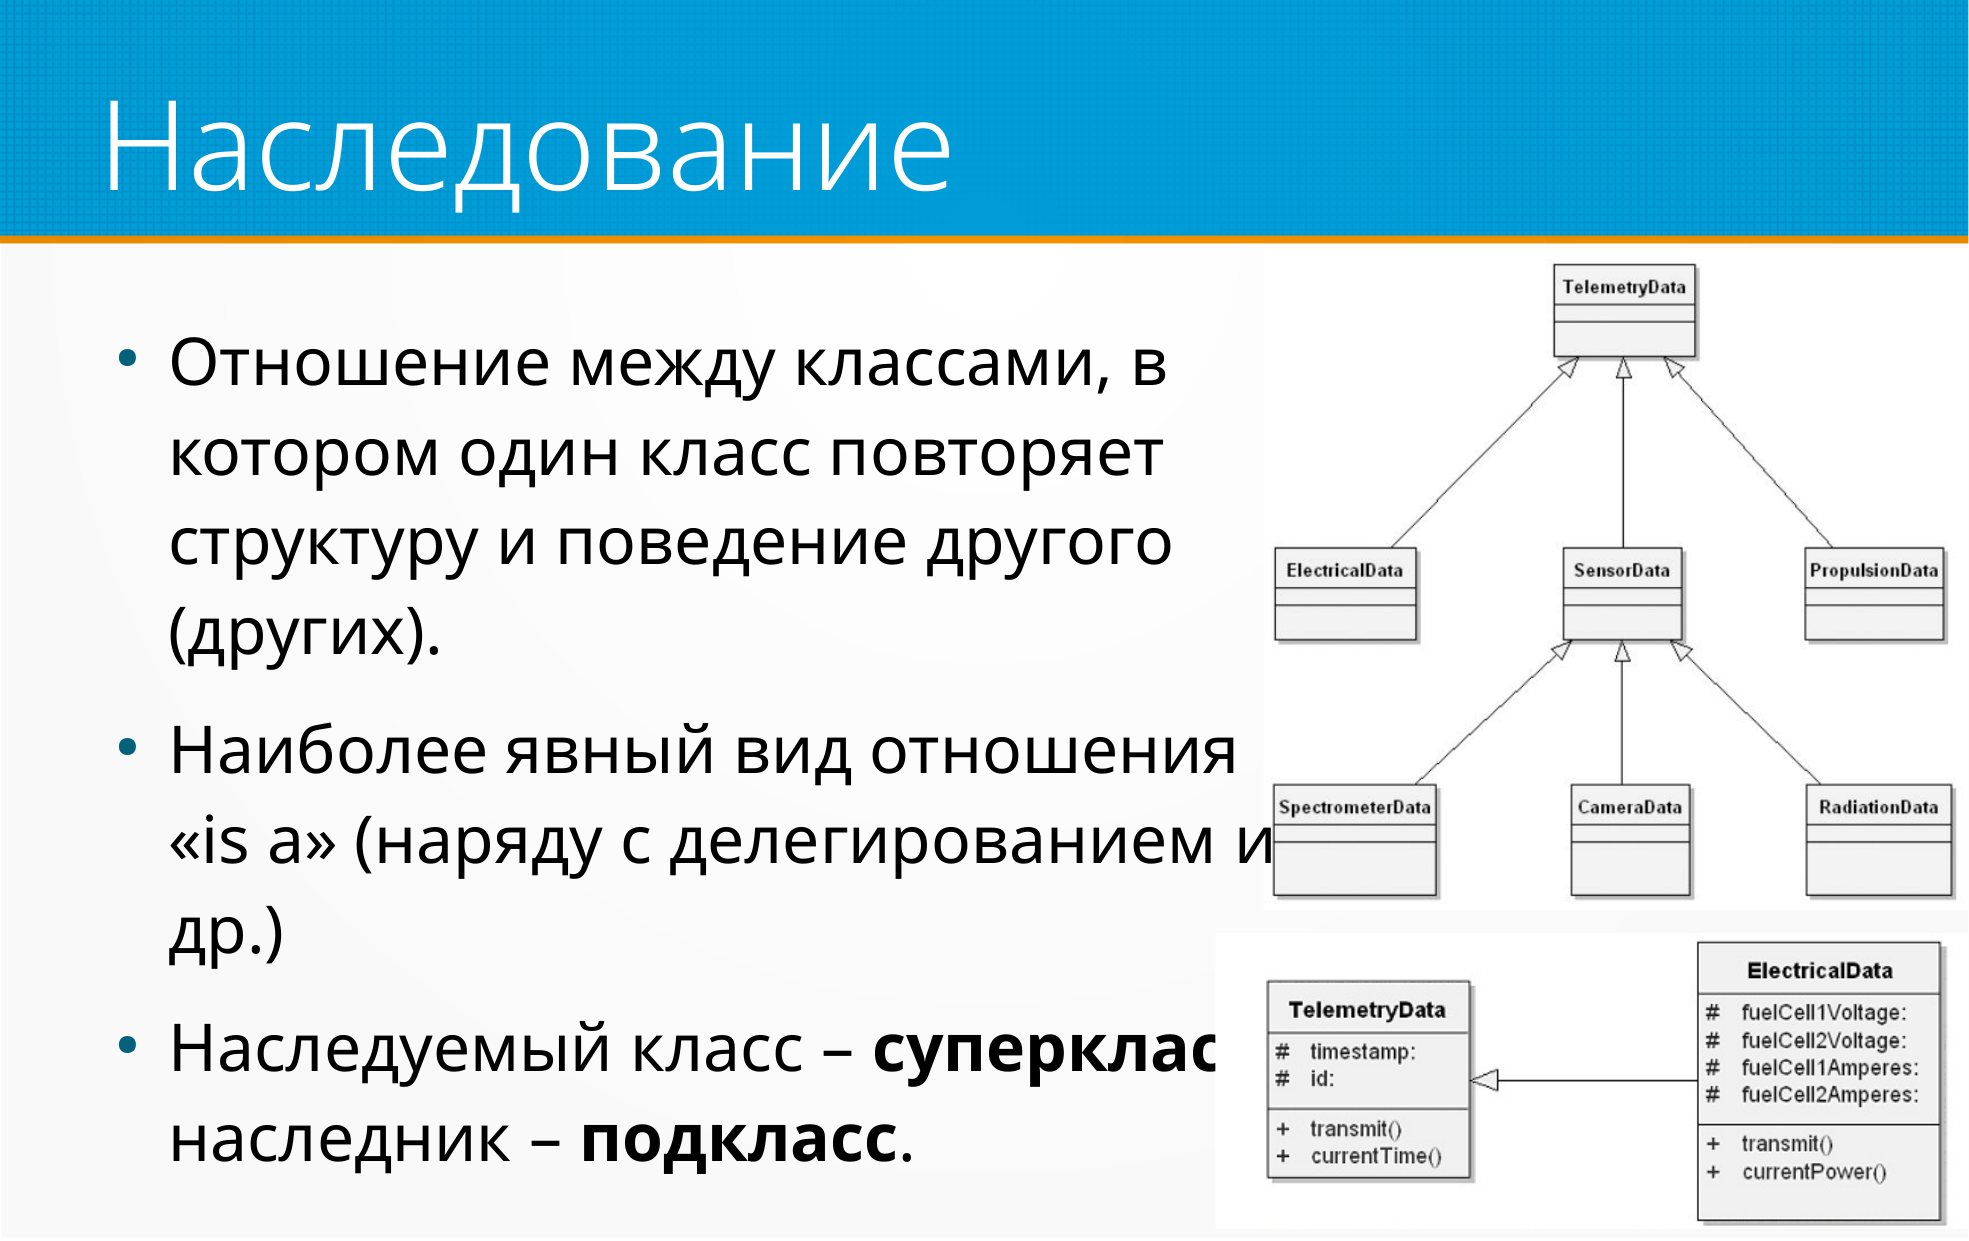

# Наследование
Отношение между классами, в котором один класс повторяет структуру и поведение другого (других).
Наиболее явный вид отношения «is a» (наряду с делегированием и др.)
Наследуемый класс – суперкласс, наследник – подкласс.